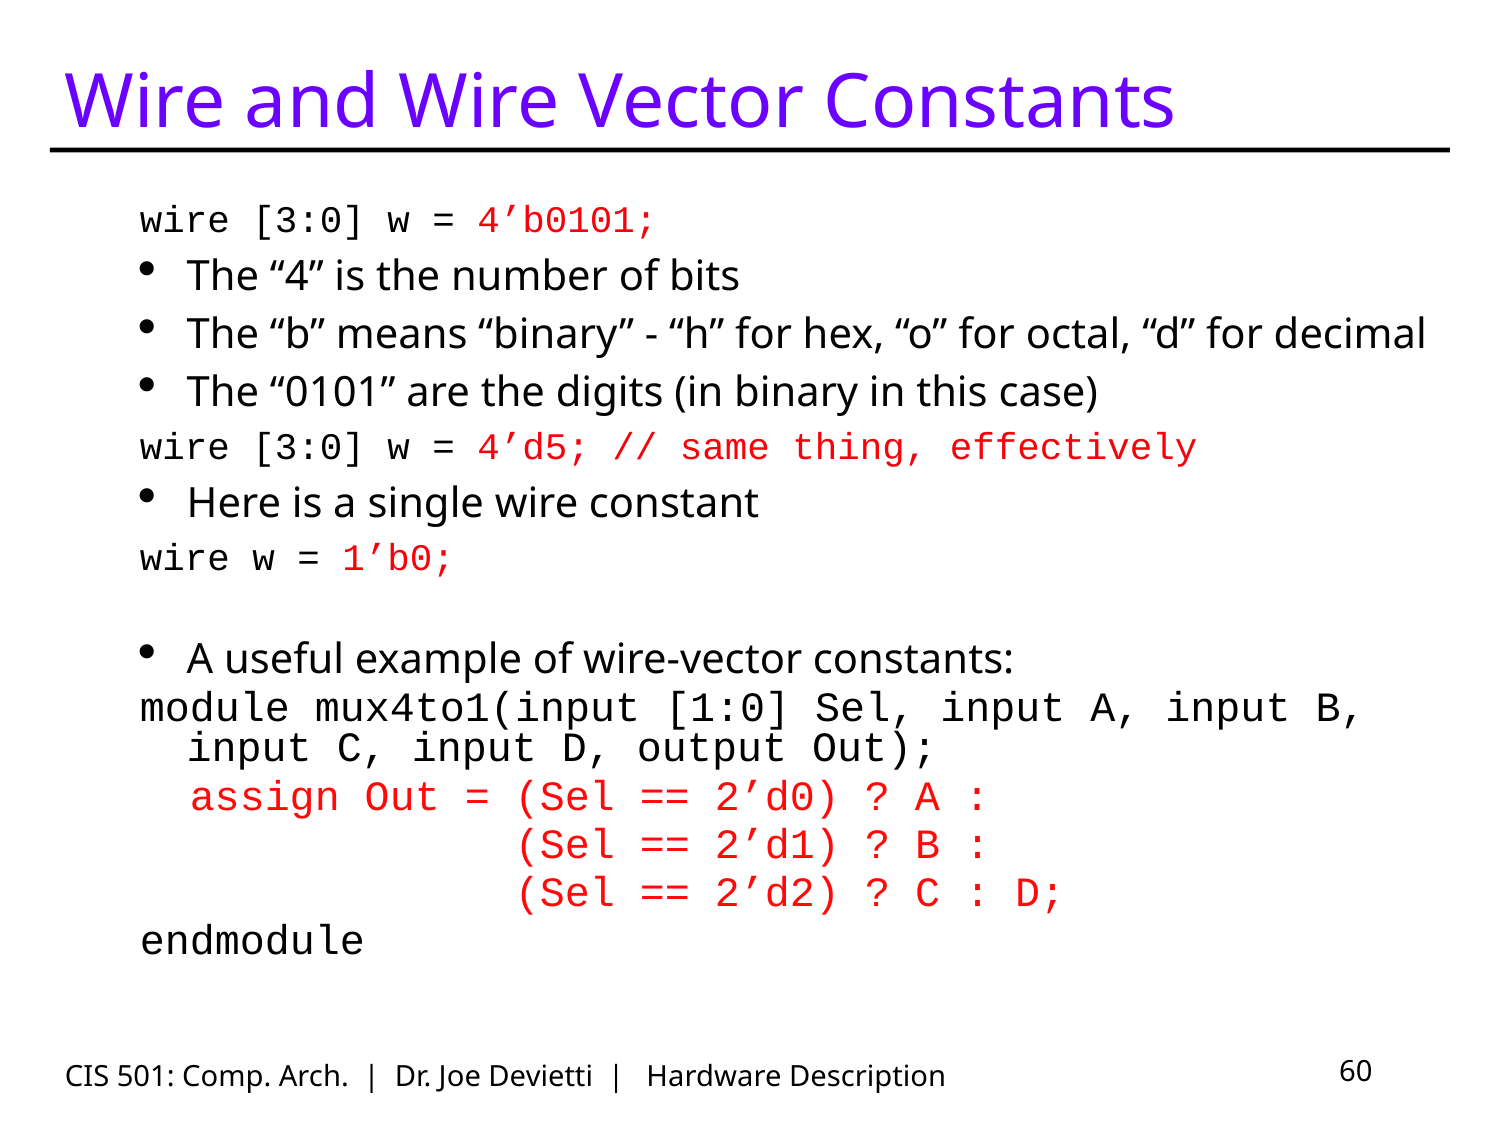

Wire and Wire Vector Constants
wire [3:0] w = 4’b0101;
The “4” is the number of bits﻿
The “b” means “binary” - “h” for hex, “o” for octal, “d” for decimal
The “0101” are the digits (in binary in this case)
wire [3:0] w = 4’d5; // same thing, effectively
Here is a single wire constant
wire w = 1’b0;
A useful example of wire-vector constants:
module mux4to1(input [1:0] Sel, input A, input B, input C, input D, output Out);
 assign Out = (Sel == 2’d0) ? A :
 (Sel == 2’d1) ? B :
 (Sel == 2’d2) ? C : D;
endmodule
CIS 501: Comp. Arch. | Dr. Joe Devietti | Hardware Description